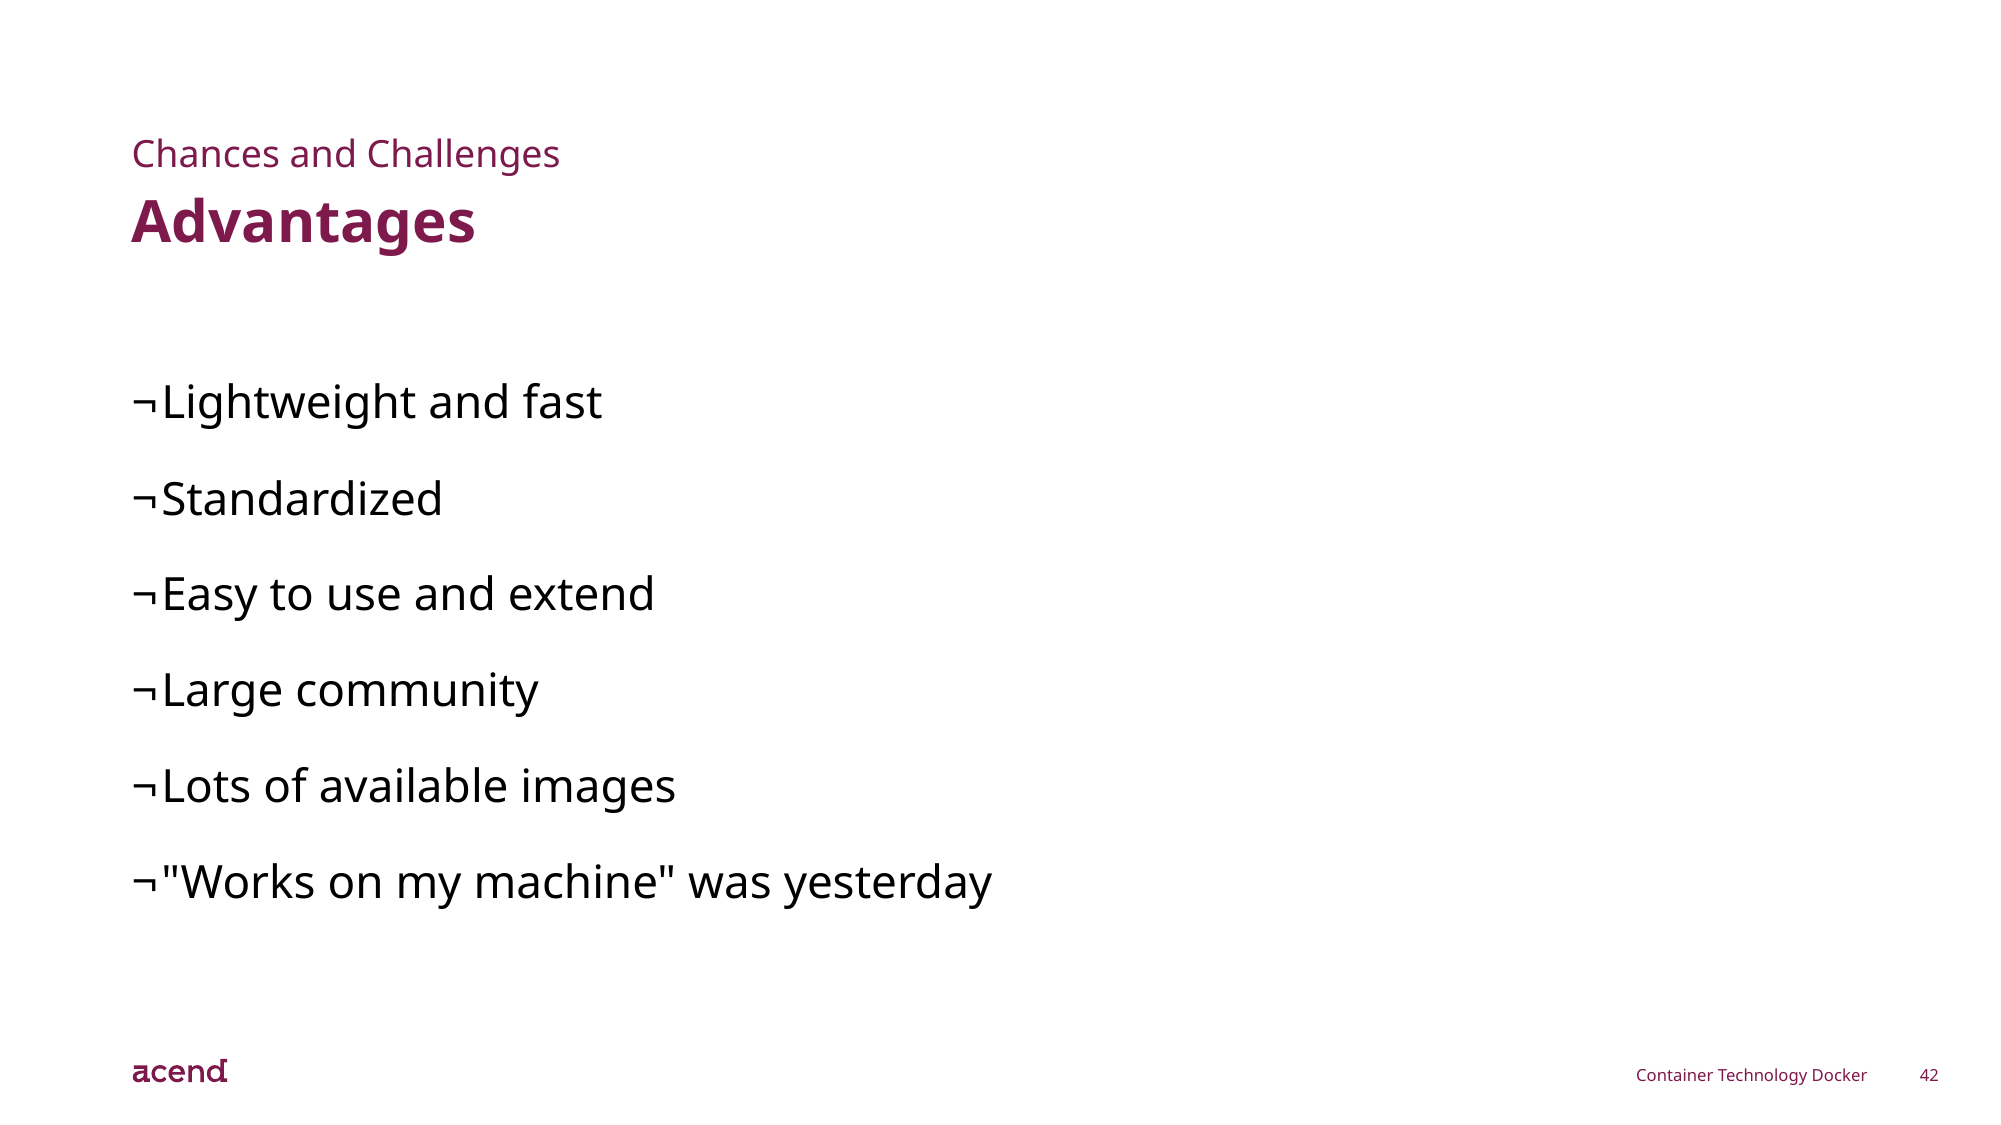

Chances and Challenges
Advantages
# Lightweight and fast
Standardized
Easy to use and extend
Large community
Lots of available images
"Works on my machine" was yesterday
Container Technology Docker
42